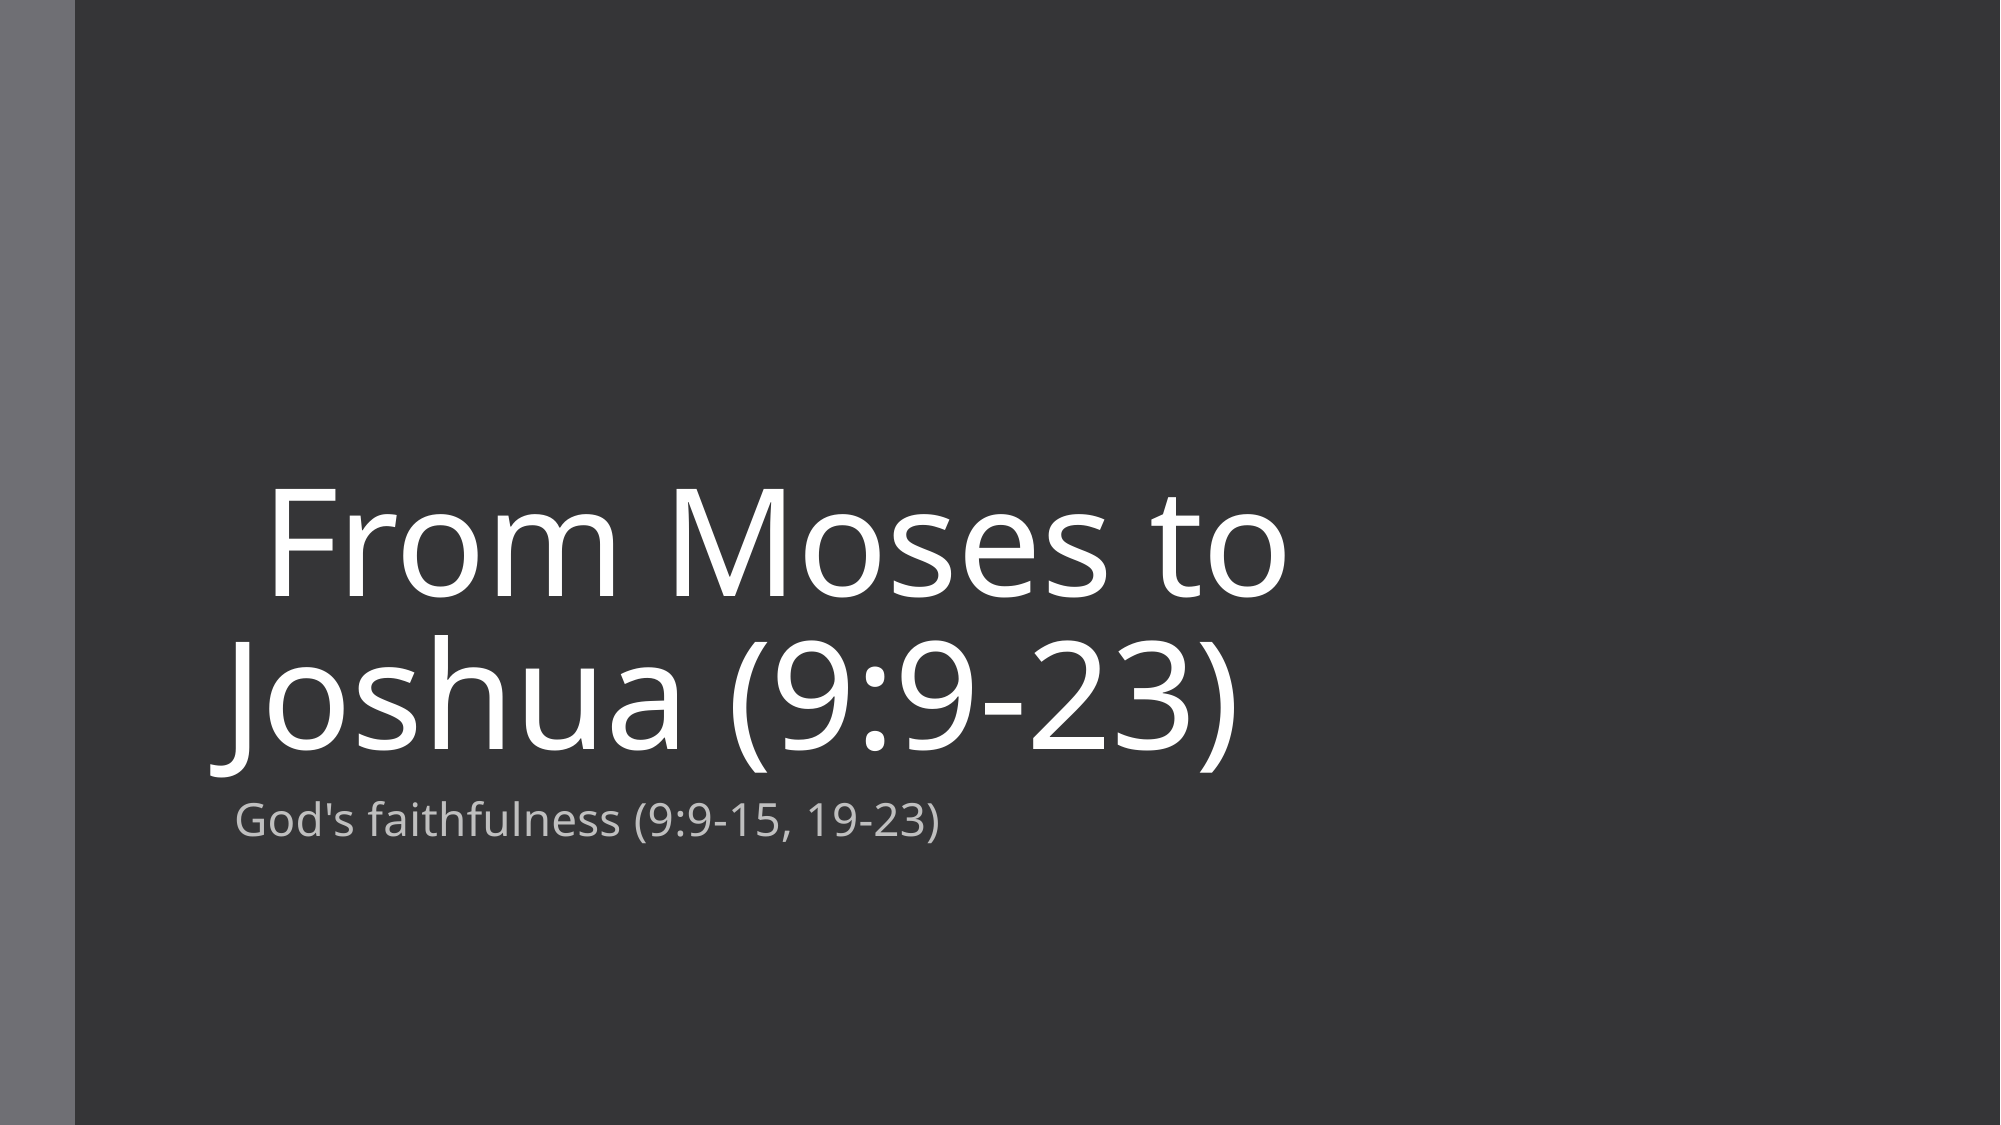

# From Moses to Joshua (9:9-23)
 God's faithfulness (9:9-15, 19-23)